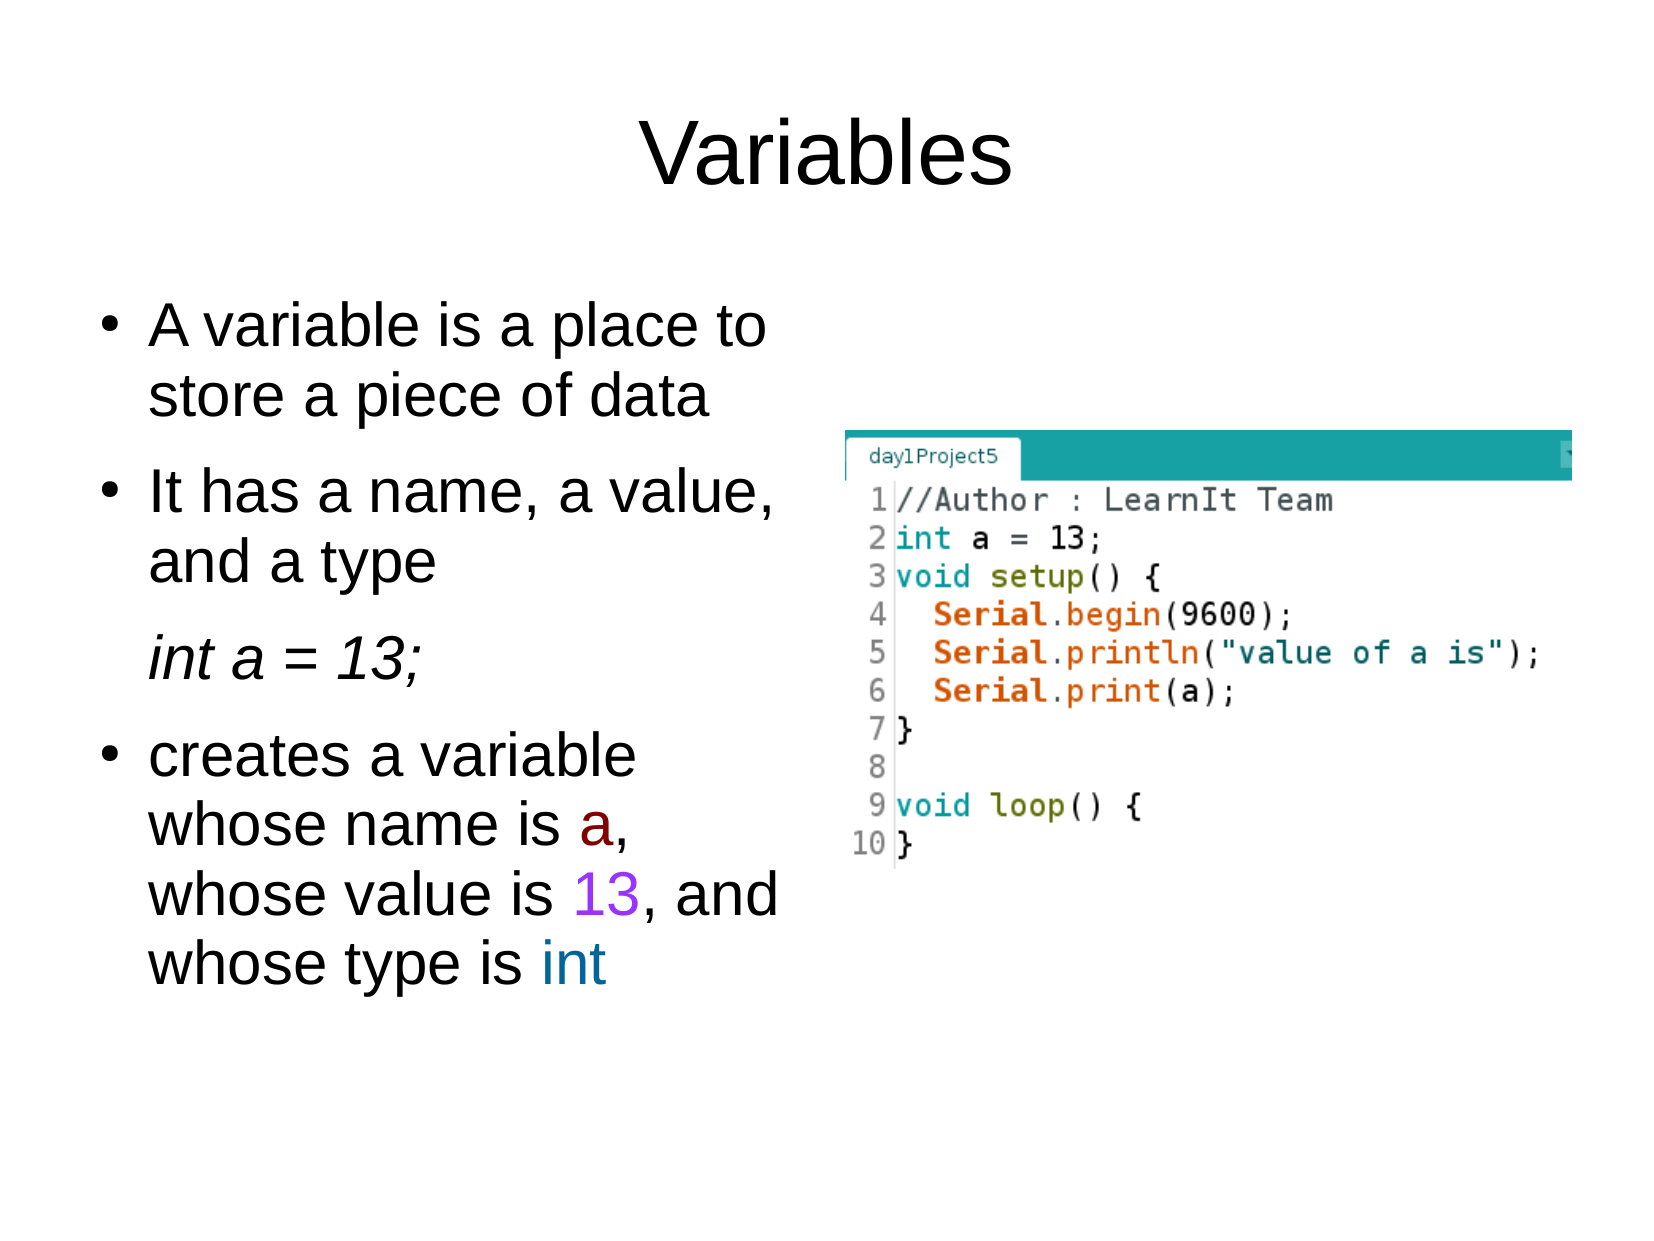

# Variables
A variable is a place to store a piece of data
It has a name, a value, and a type
int a = 13;
creates a variable whose name is a, whose value is 13, and whose type is int